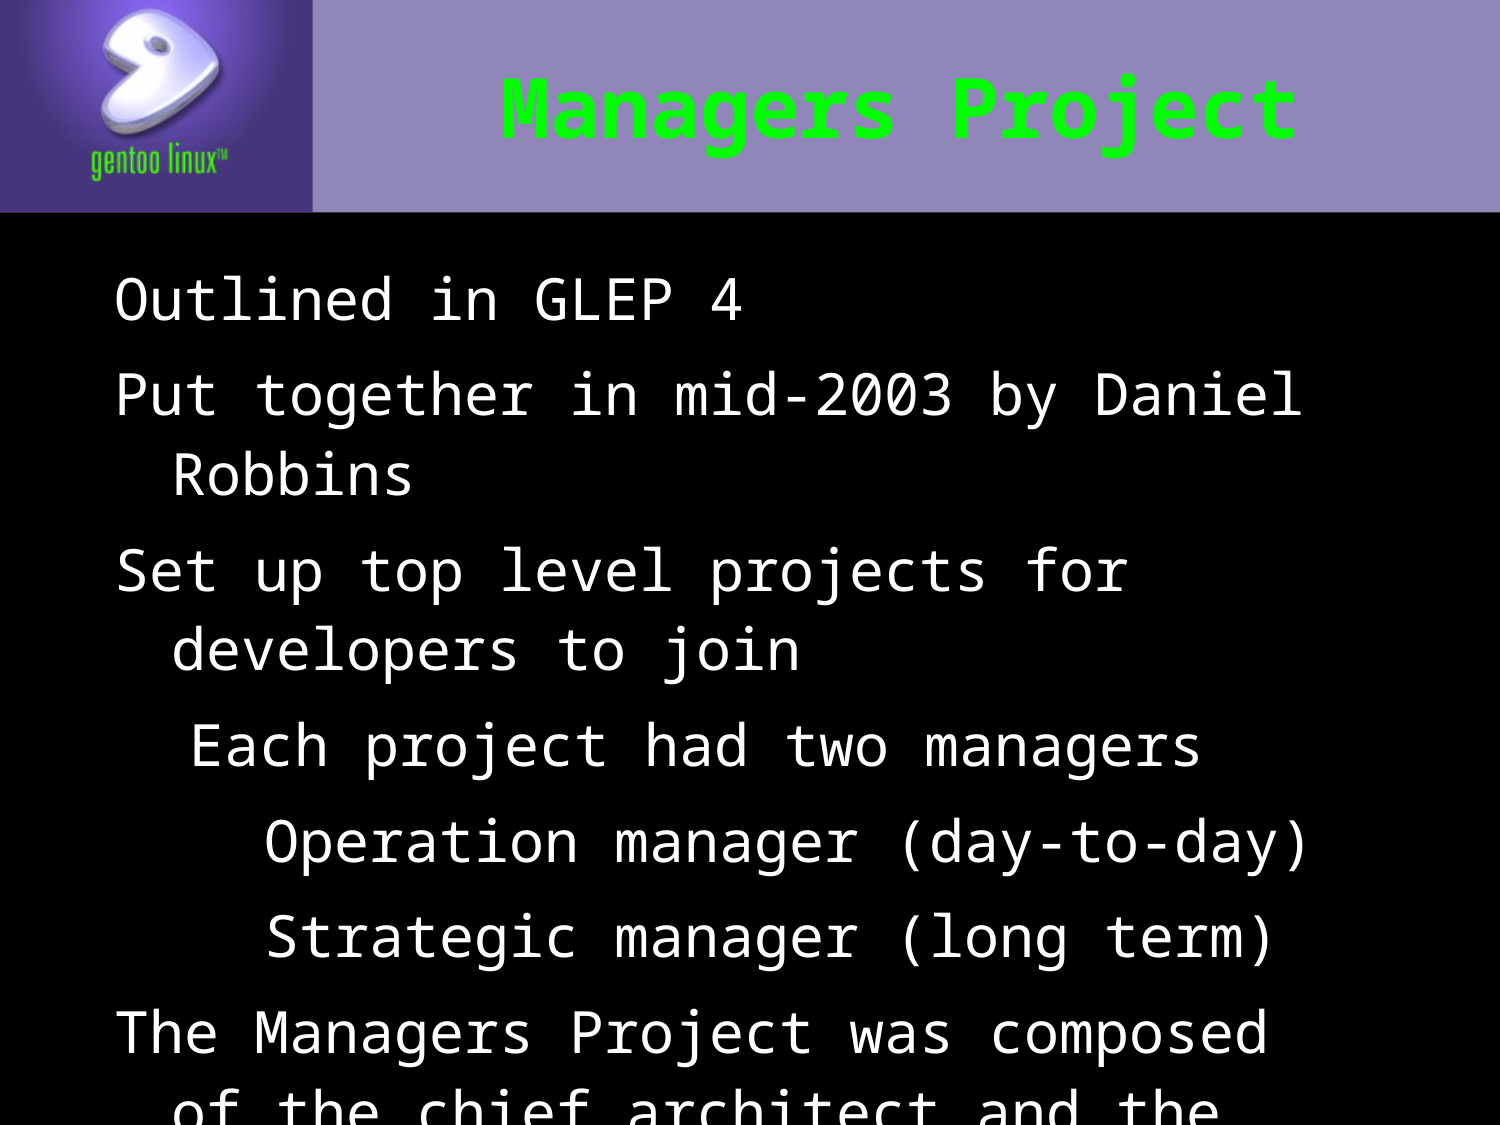

# Managers Project
Outlined in GLEP 4
Put together in mid-2003 by Daniel Robbins
Set up top level projects for developers to join
Each project had two managers
Operation manager (day-to-day)
Strategic manager (long term)
The Managers Project was composed of the chief architect and the top-Level managers
Started off well, but soon lost their steam